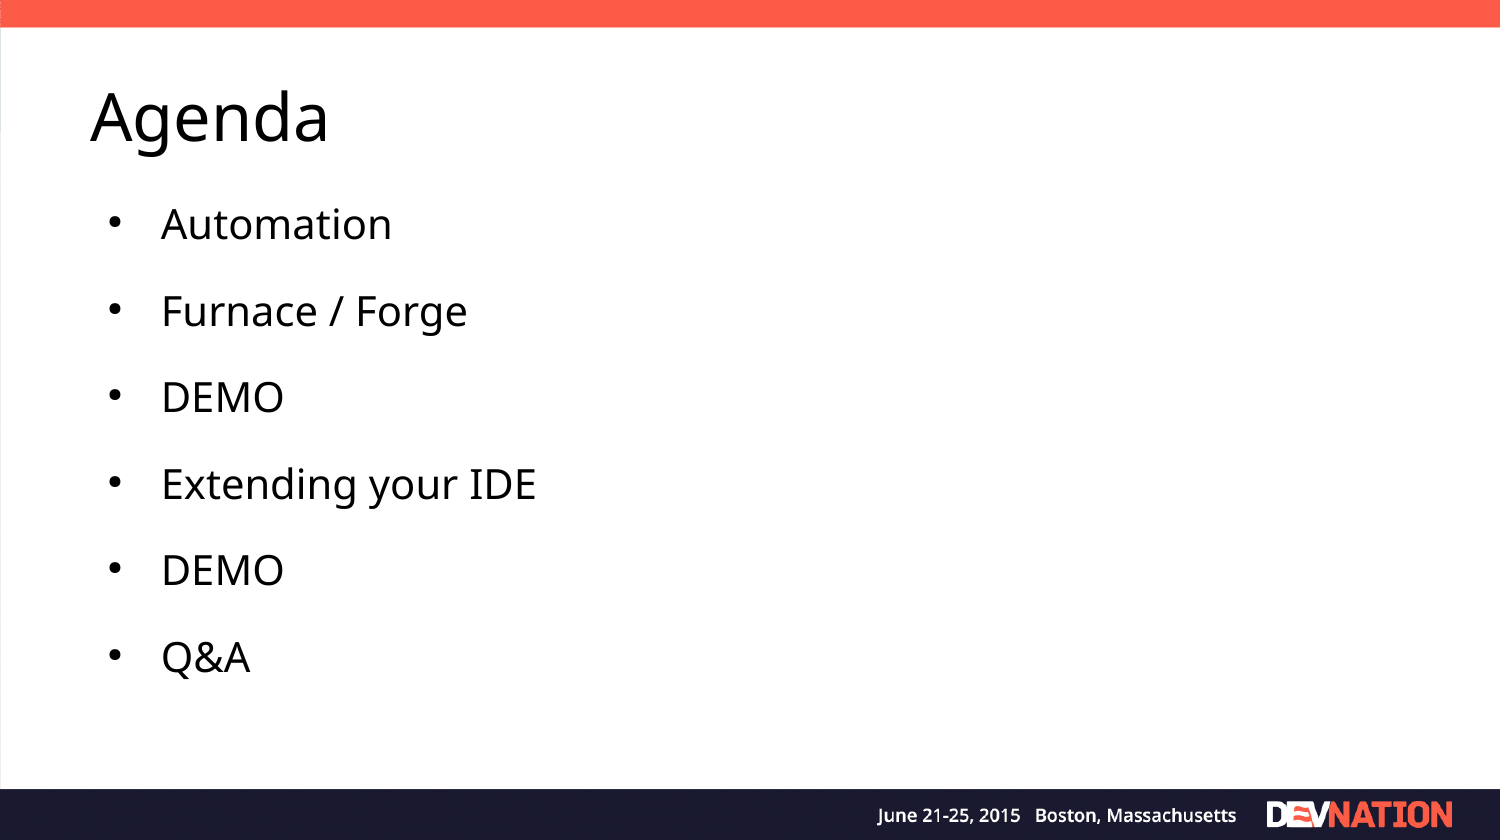

# Agenda
Automation
Furnace / Forge
DEMO
Extending your IDE
DEMO
Q&A